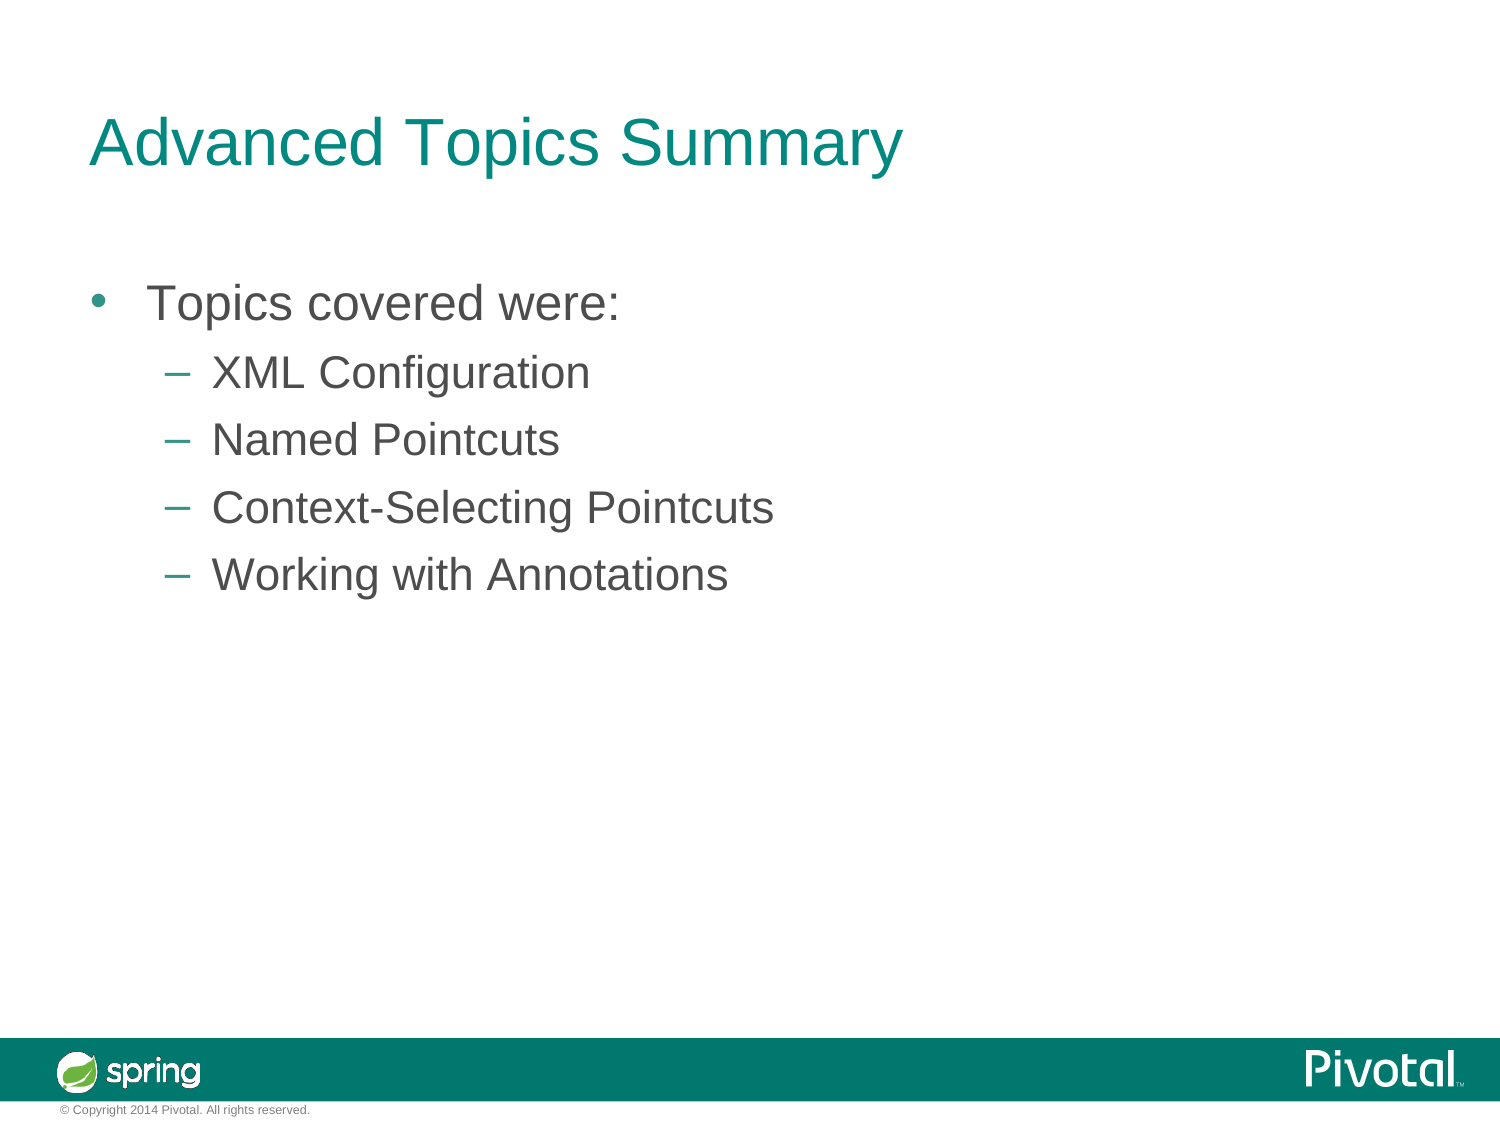

# Advanced Topics Summary
Topics covered were:
XML Configuration
Named Pointcuts
Context-Selecting Pointcuts
Working with Annotations